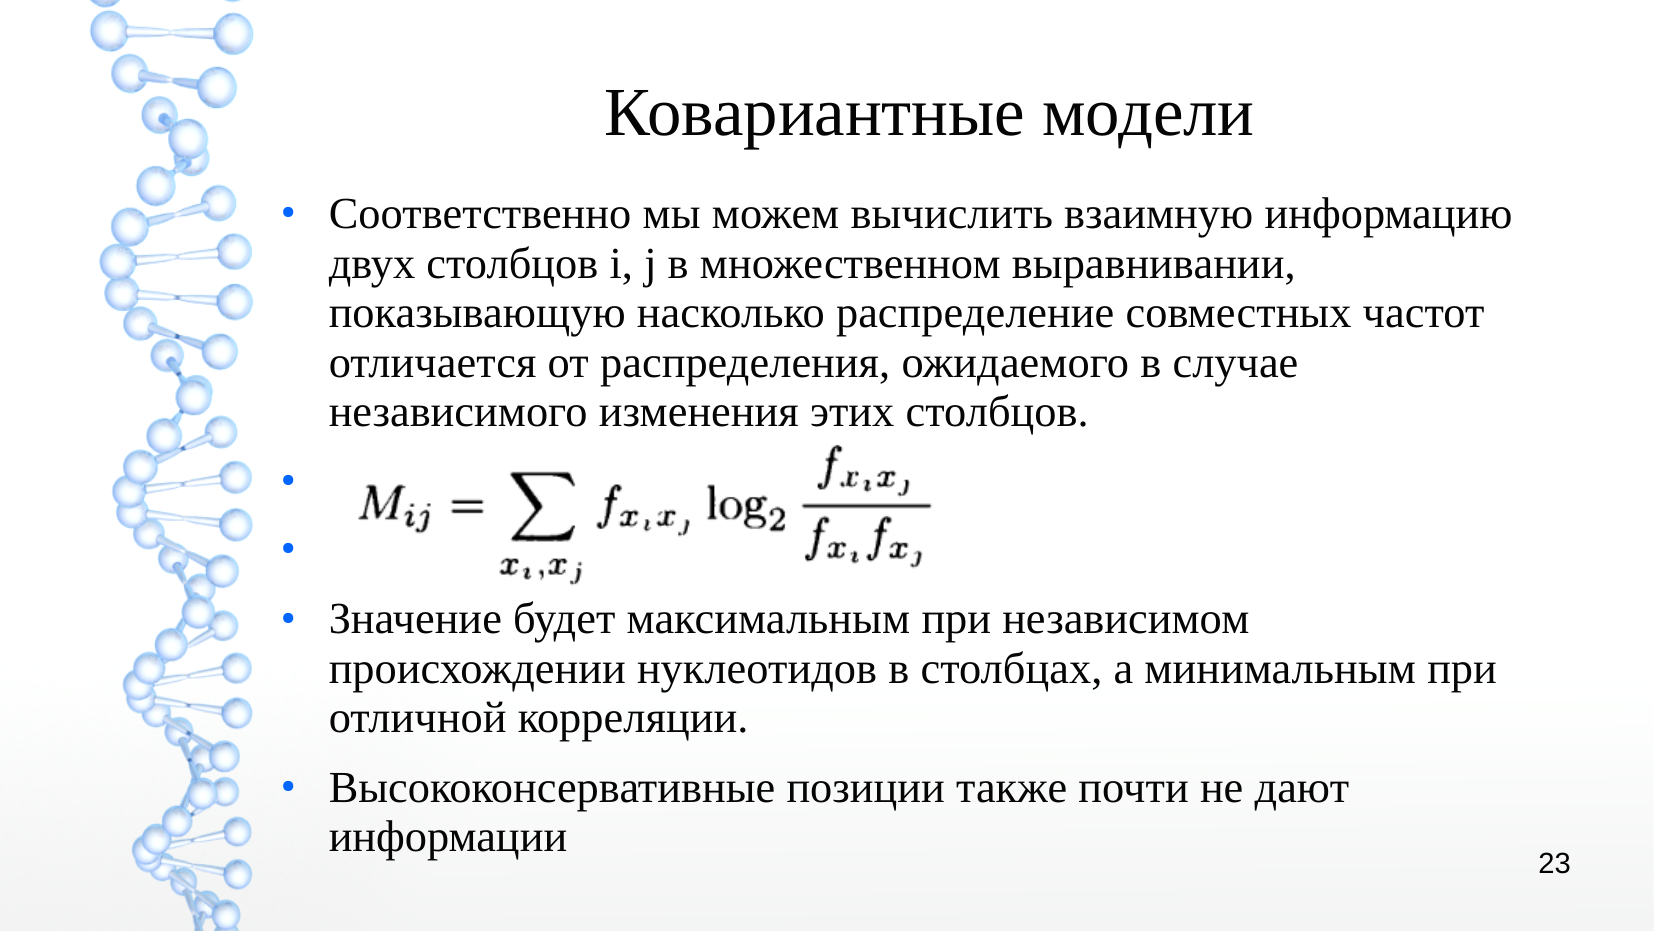

# Ковариантные модели
Соответственно мы можем вычислить взаимную информацию двух столбцов i, j в множественном выравнивании, показывающую насколько распределение совместных частот отличается от распределения, ожидаемого в случае независимого изменения этих столбцов.
Значение будет максимальным при независимом происхождении нуклеотидов в столбцах, а минимальным при отличной корреляции.
Высококонсервативные позиции также почти не дают информации
23